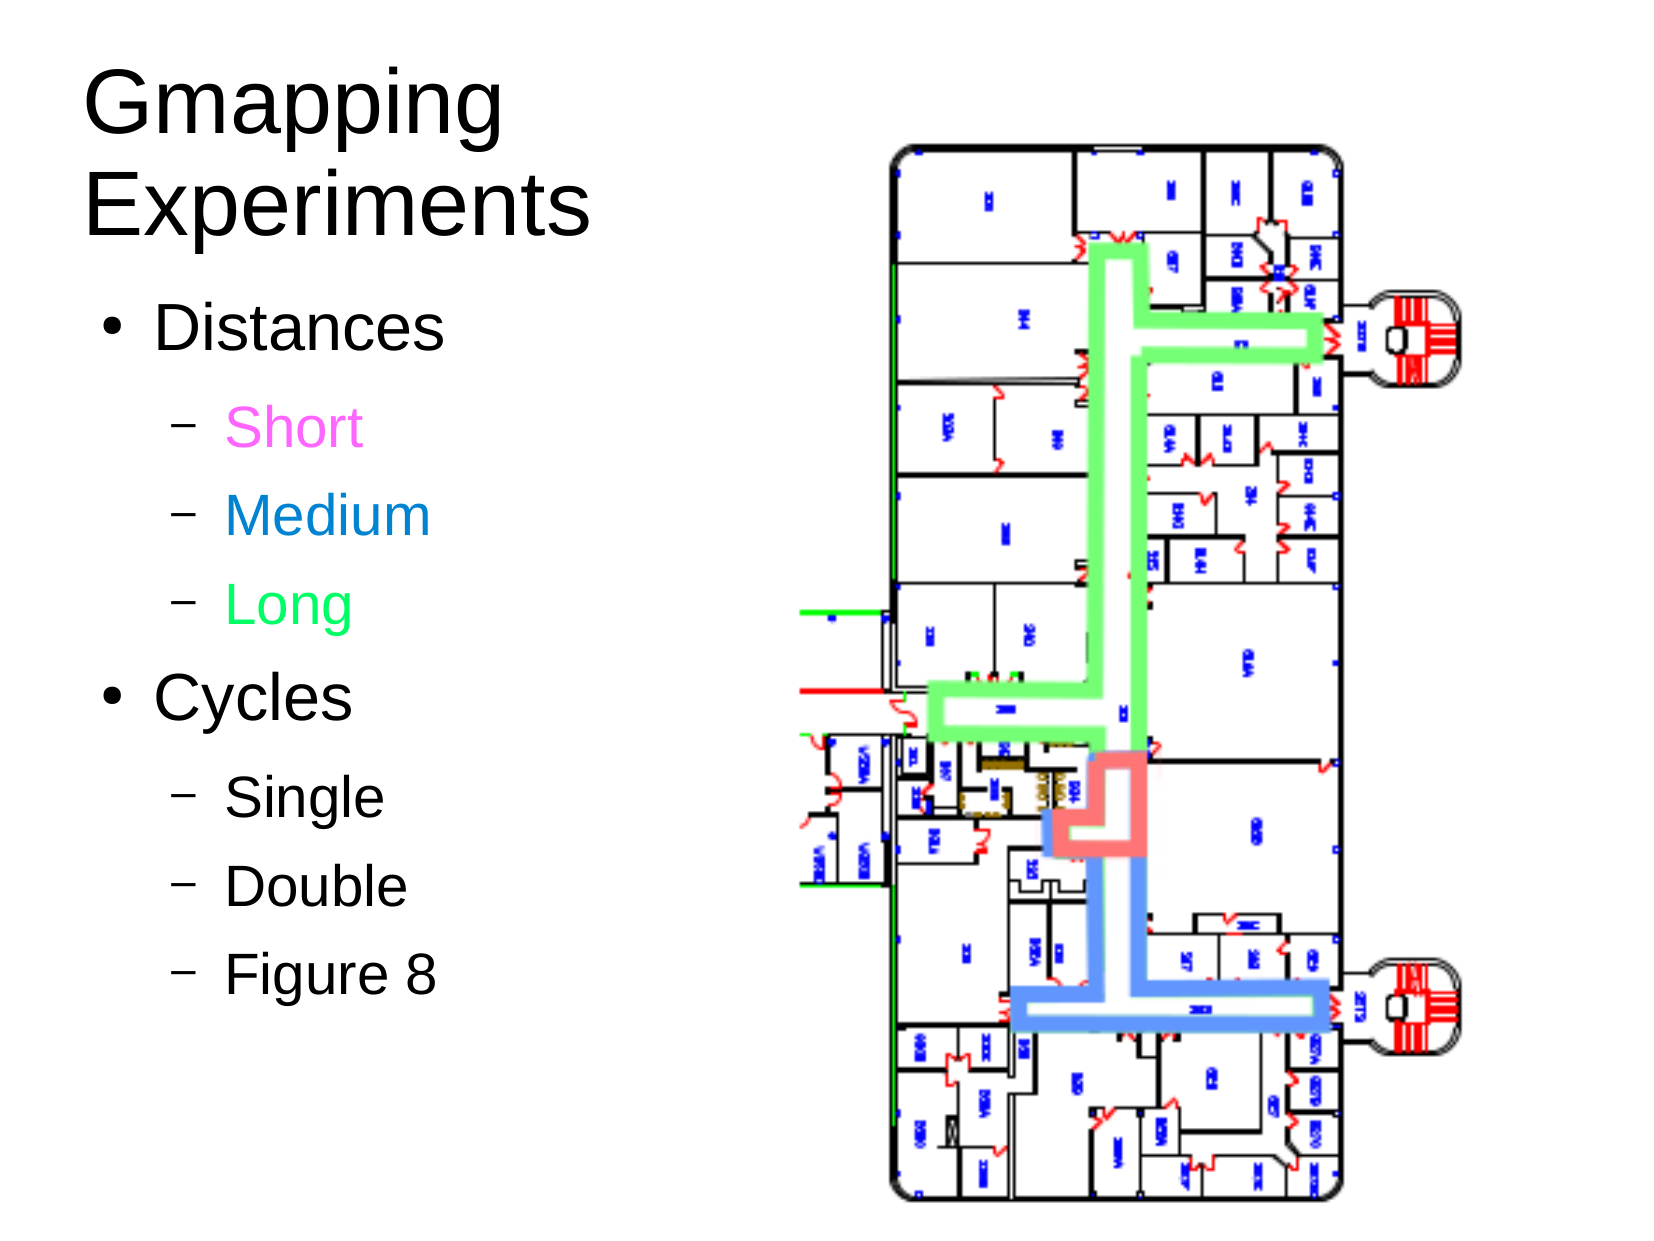

# Gmapping Experiments
Distances
Short
Medium
Long
Cycles
Single
Double
Figure 8